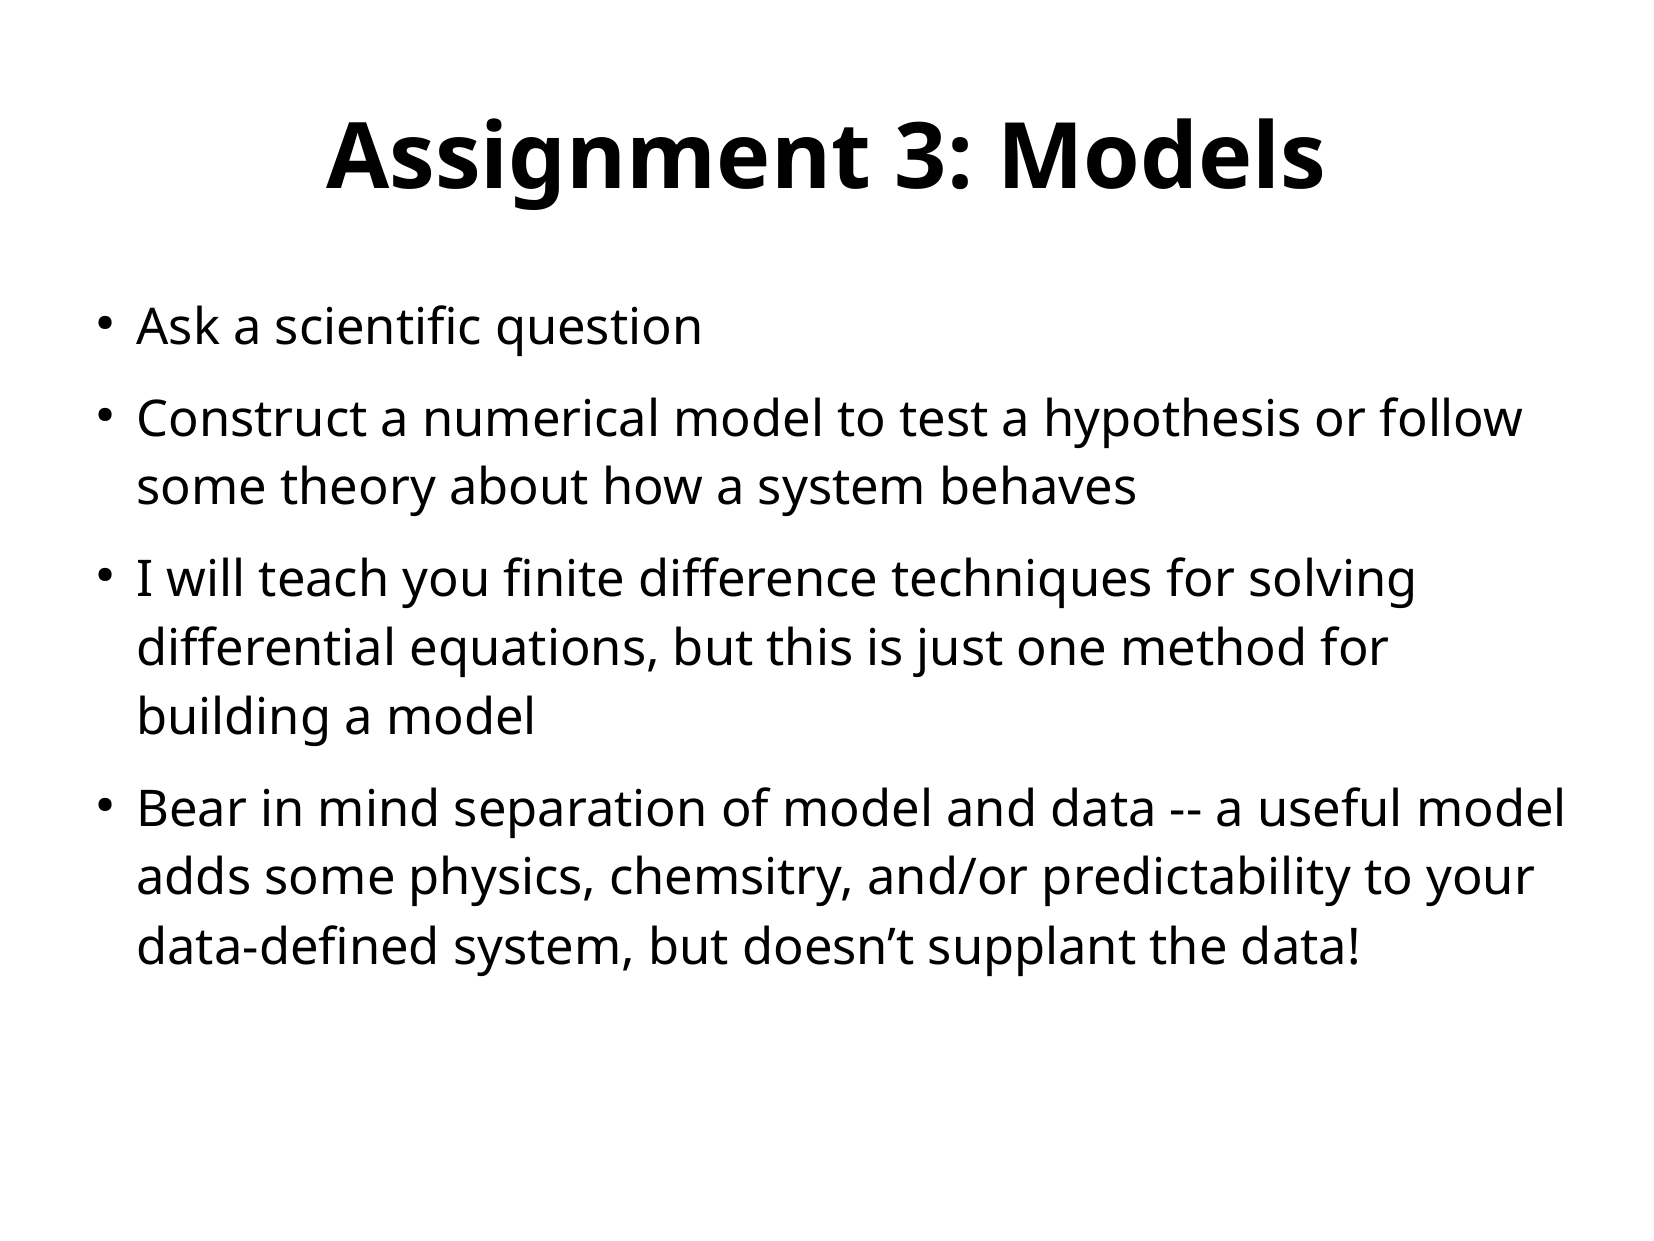

# Assignment 3: Models
Ask a scientific question
Construct a numerical model to test a hypothesis or follow some theory about how a system behaves
I will teach you finite difference techniques for solving differential equations, but this is just one method for building a model
Bear in mind separation of model and data -- a useful model adds some physics, chemsitry, and/or predictability to your data-defined system, but doesn’t supplant the data!